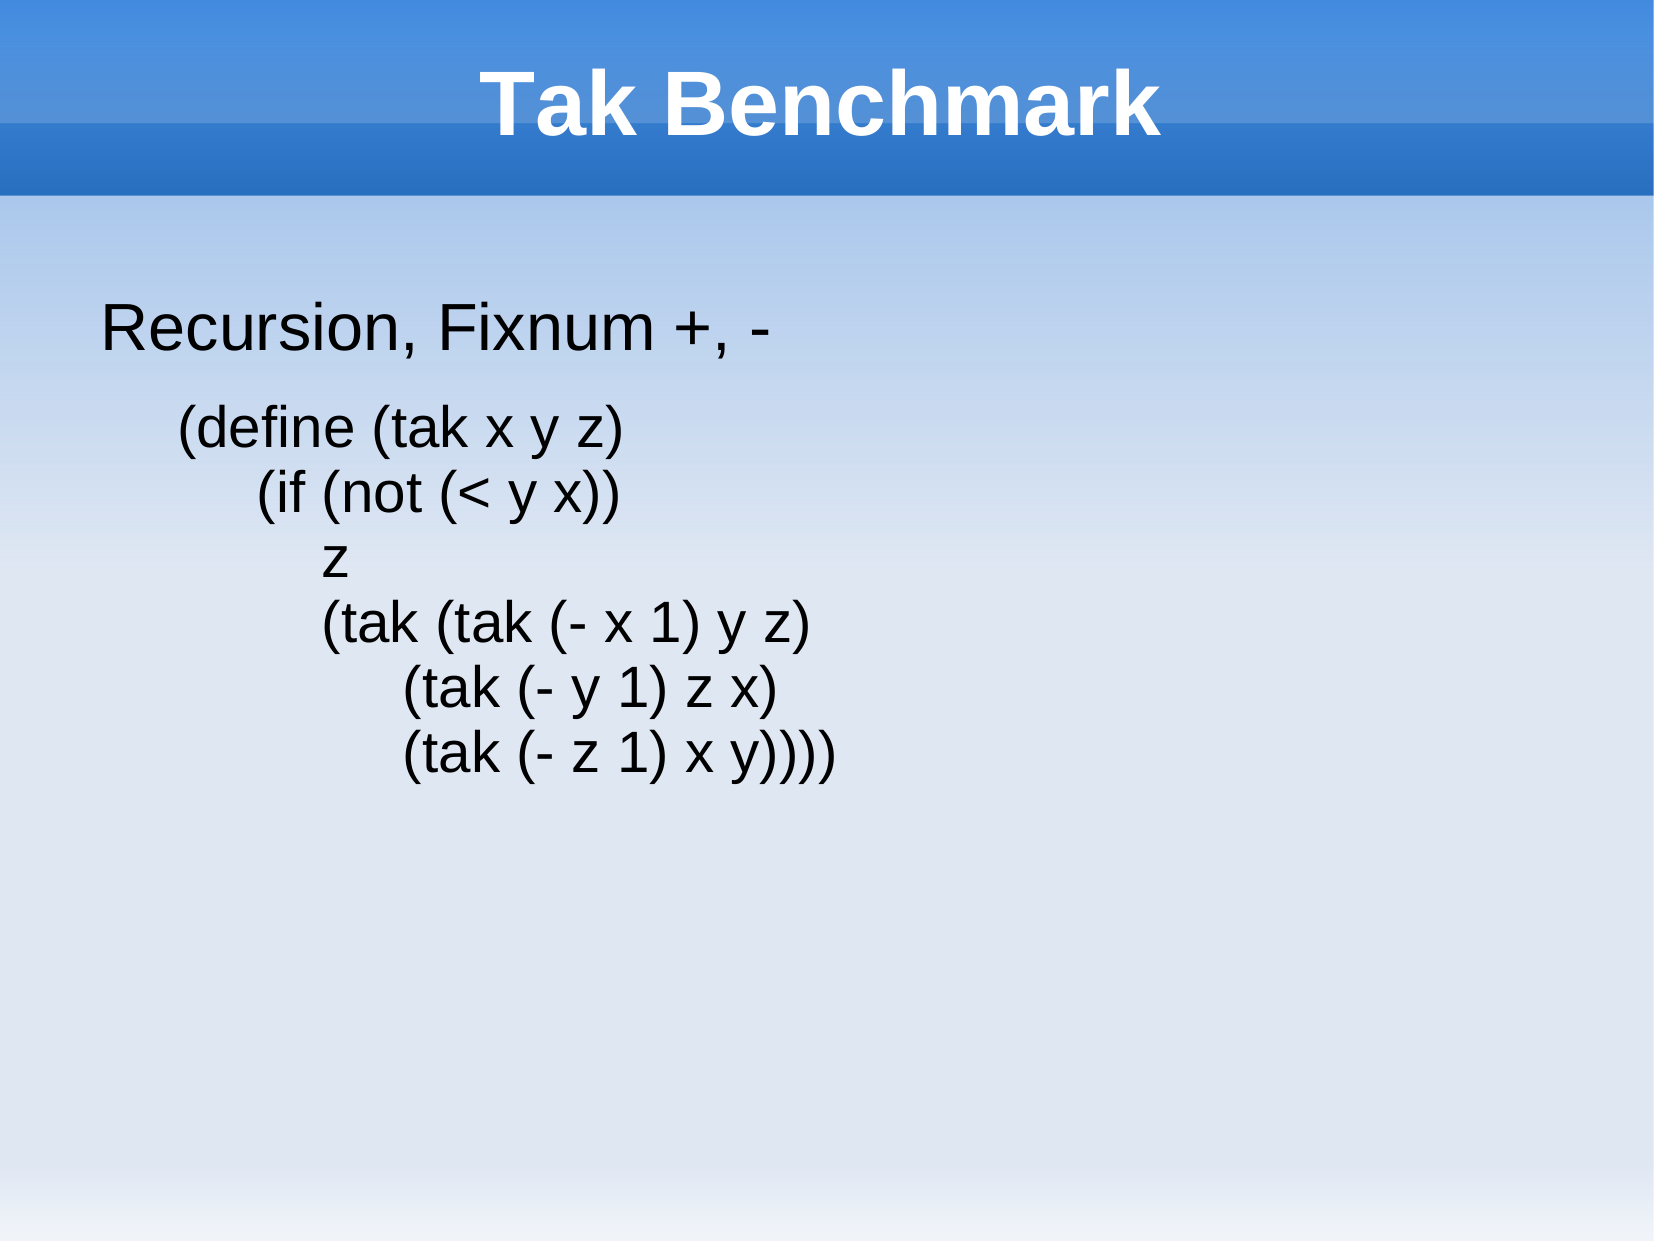

# Tak Benchmark
Recursion, Fixnum +, -
(define (tak x y z)
 (if (not (< y x))
 z
 (tak (tak (- x 1) y z)
 (tak (- y 1) z x)
 (tak (- z 1) x y))))